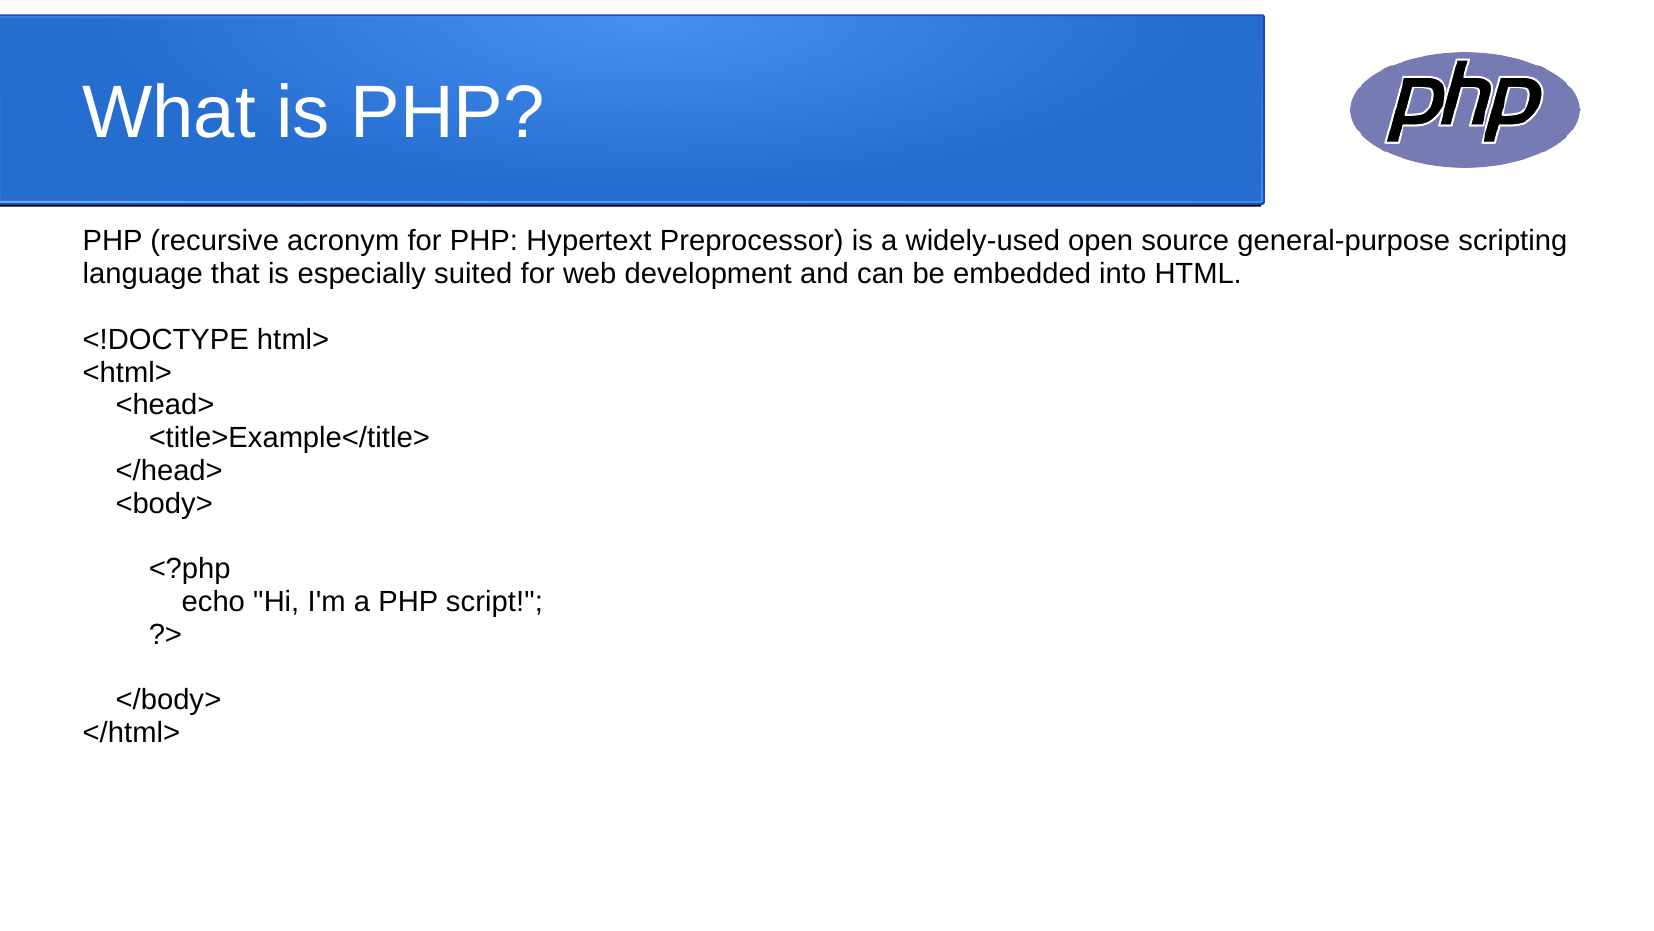

# What is PHP?
PHP (recursive acronym for PHP: Hypertext Preprocessor) is a widely-used open source general-purpose scripting language that is especially suited for web development and can be embedded into HTML.
<!DOCTYPE html>
<html>
 <head>
 <title>Example</title>
 </head>
 <body>
 <?php
 echo "Hi, I'm a PHP script!";
 ?>
 </body>
</html>